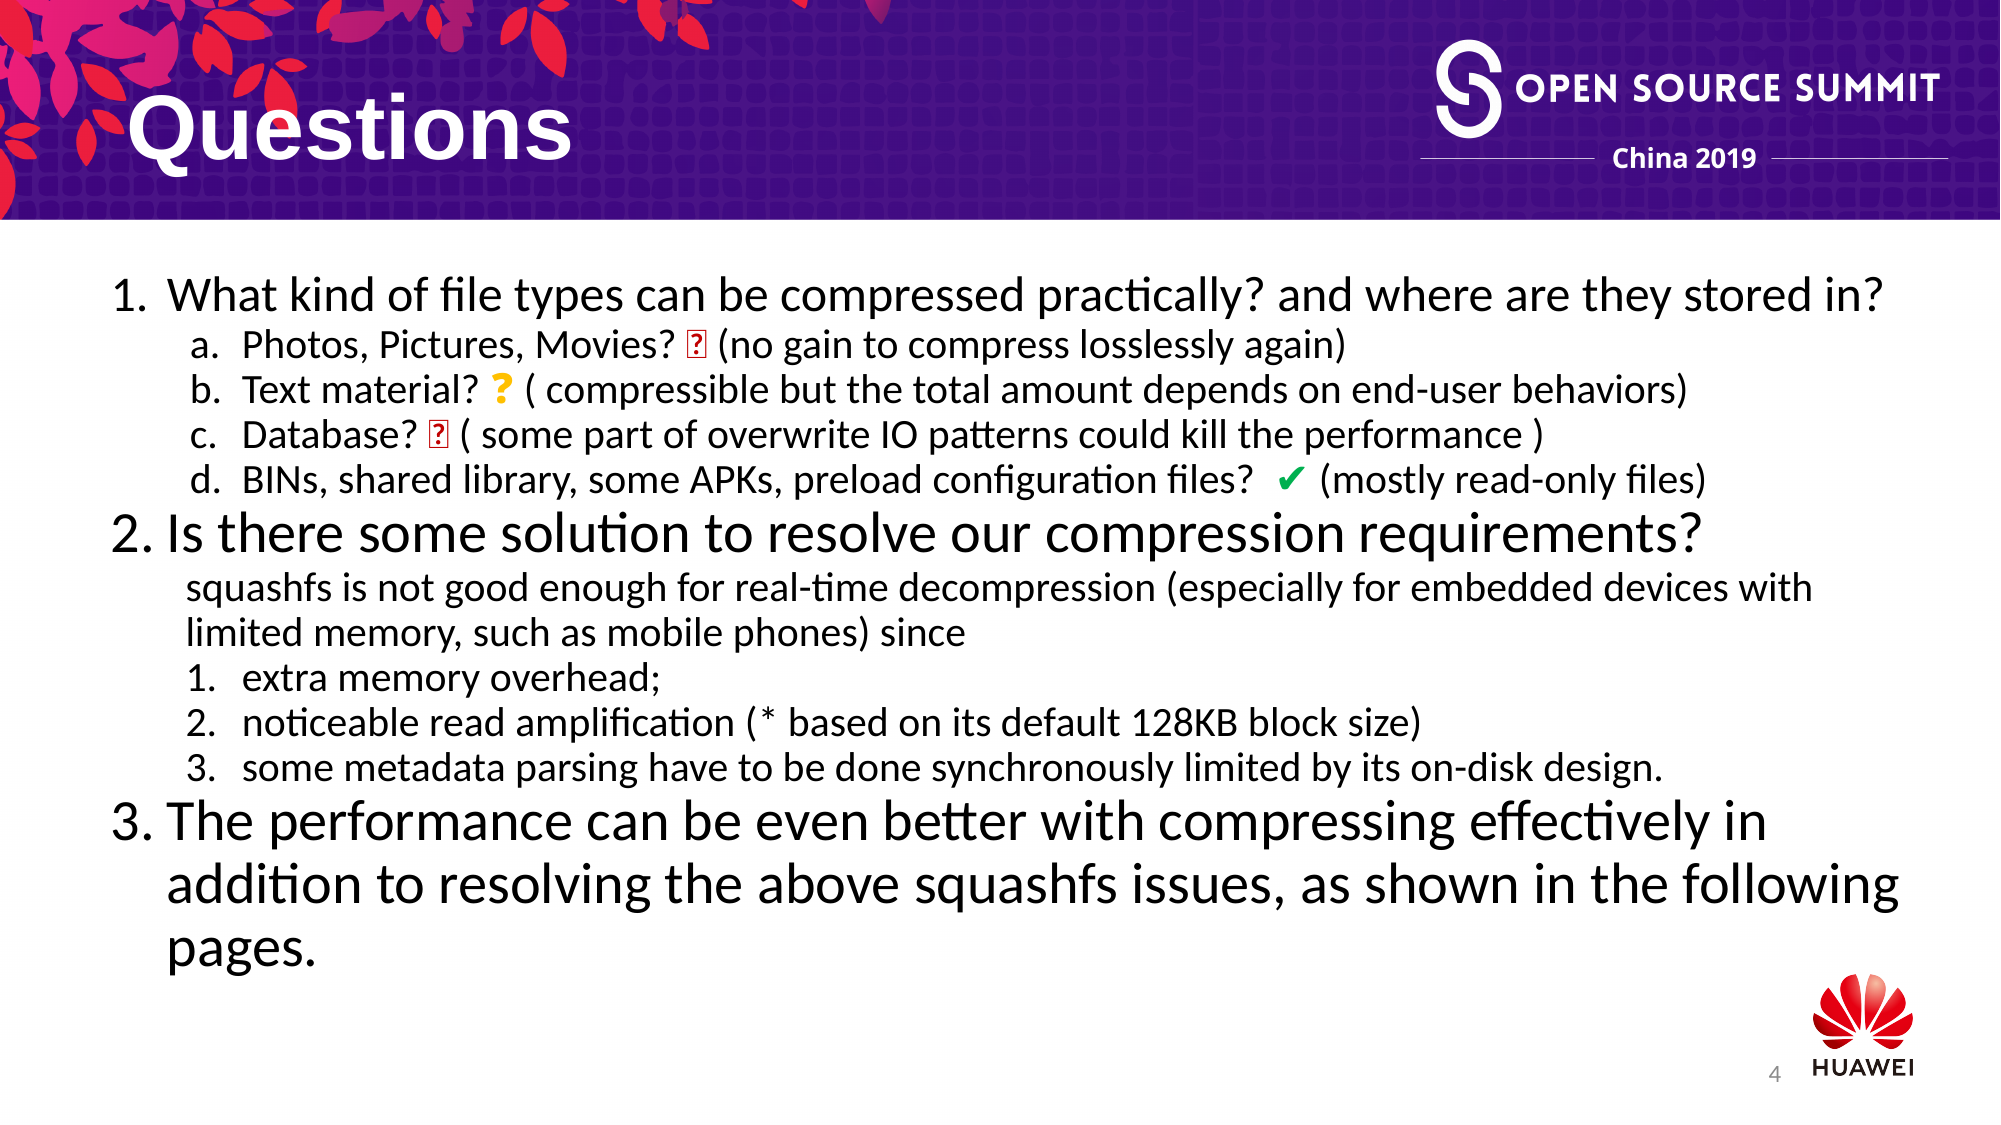

Questions
What kind of file types can be compressed practically? and where are they stored in?
Photos, Pictures, Movies? ❌ (no gain to compress losslessly again)
Text material? ❓ ( compressible but the total amount depends on end-user behaviors)
Database? ❌ ( some part of overwrite IO patterns could kill the performance )
BINs, shared library, some APKs, preload configuration files? ✔️ (mostly read-only files)
Is there some solution to resolve our compression requirements?
squashfs is not good enough for real-time decompression (especially for embedded devices with limited memory, such as mobile phones) since
extra memory overhead;
noticeable read amplification (* based on its default 128KB block size)
some metadata parsing have to be done synchronously limited by its on-disk design.
The performance can be even better with compressing effectively in addition to resolving the above squashfs issues, as shown in the following pages.